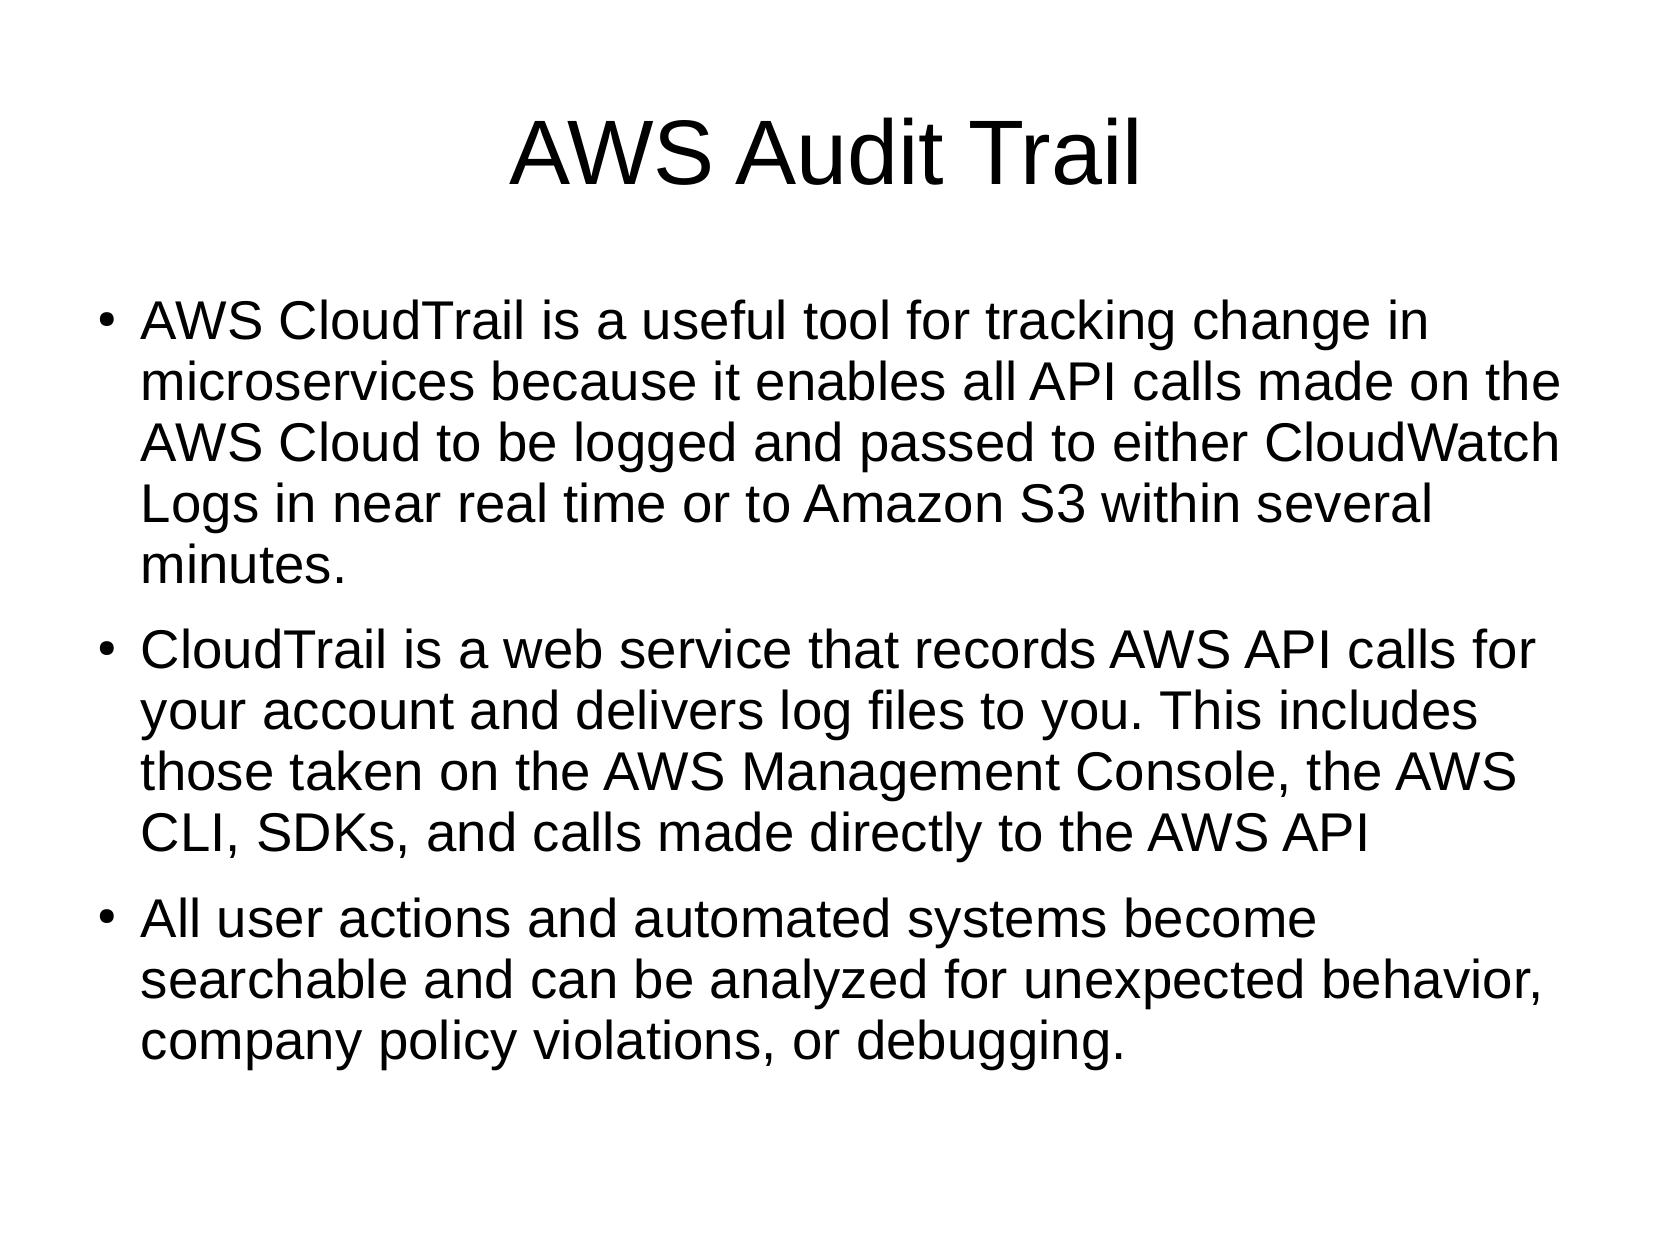

# AWS Audit Trail
AWS CloudTrail is a useful tool for tracking change in microservices because it enables all API calls made on the AWS Cloud to be logged and passed to either CloudWatch Logs in near real time or to Amazon S3 within several minutes.
CloudTrail is a web service that records AWS API calls for your account and delivers log files to you. This includes those taken on the AWS Management Console, the AWS CLI, SDKs, and calls made directly to the AWS API
All user actions and automated systems become searchable and can be analyzed for unexpected behavior, company policy violations, or debugging.